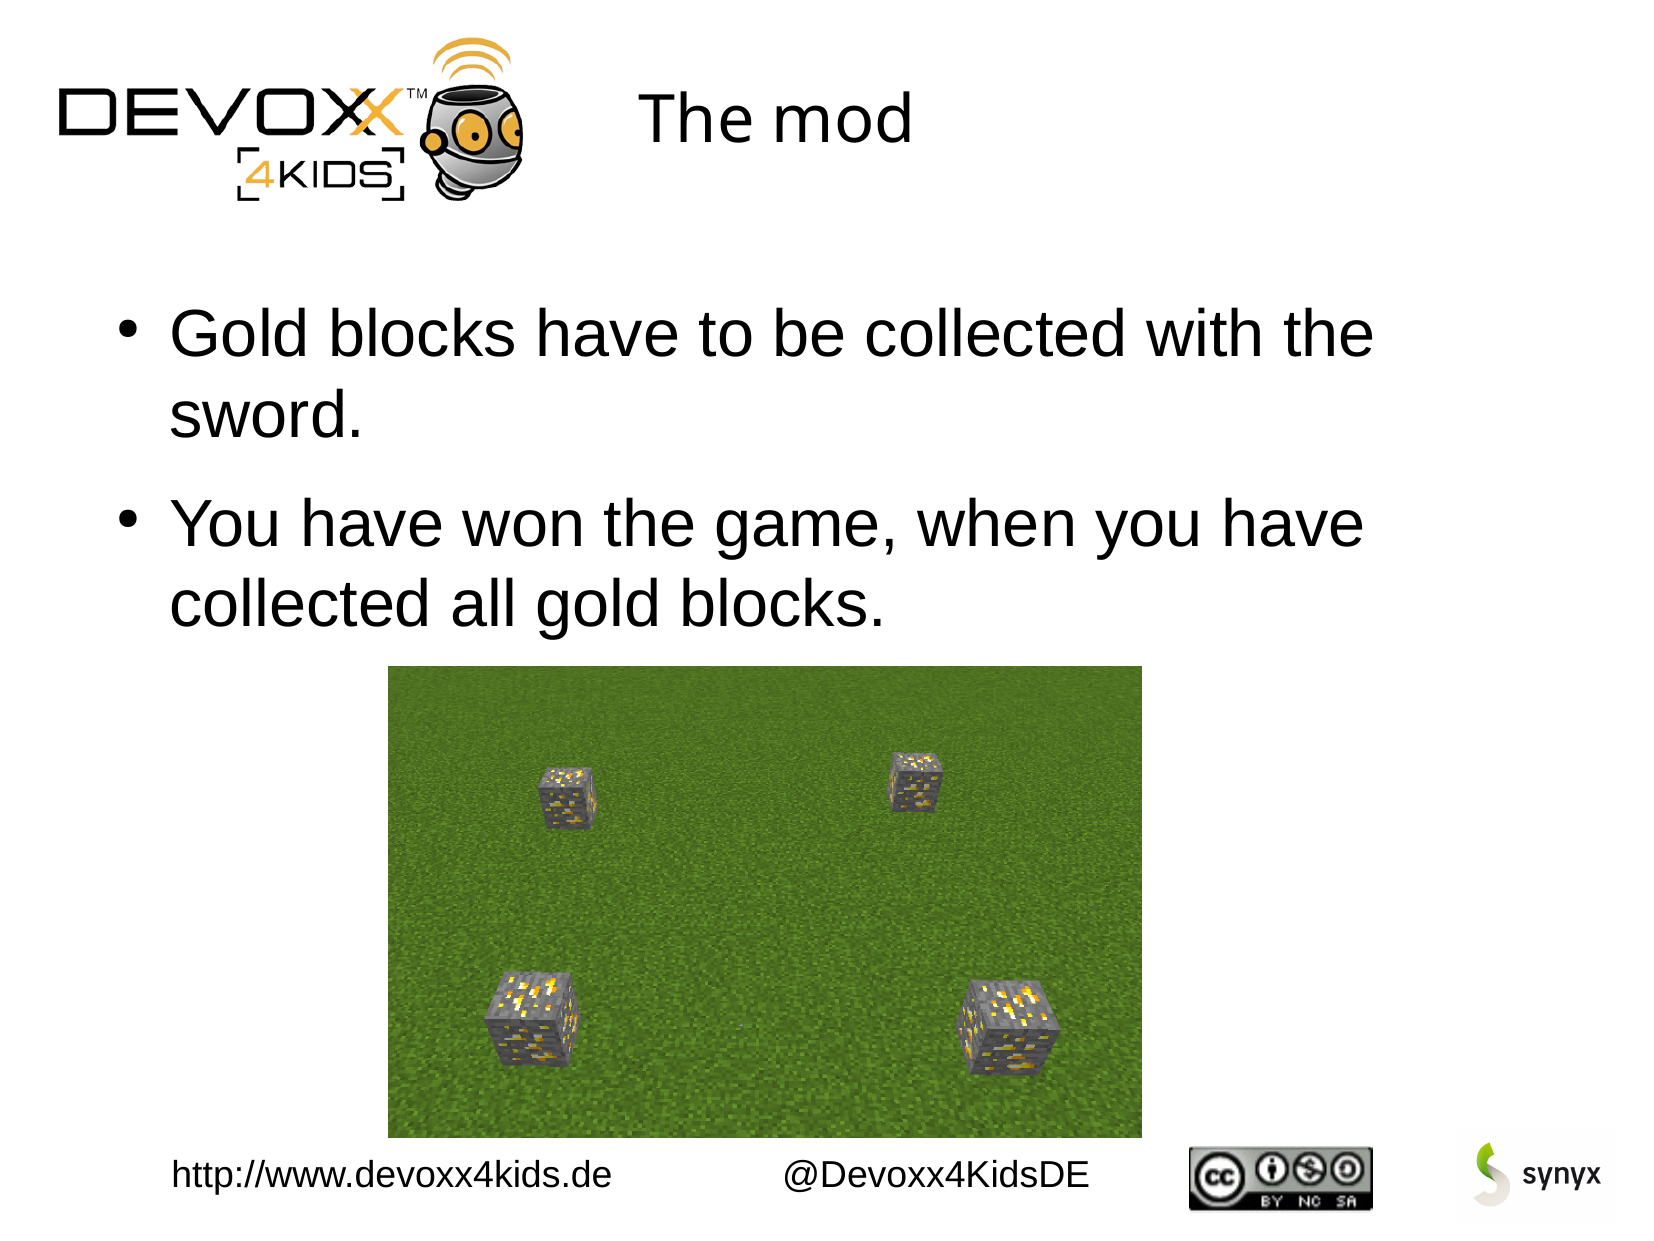

#
The mod
Gold blocks have to be collected with the sword.
You have won the game, when you have collected all gold blocks.